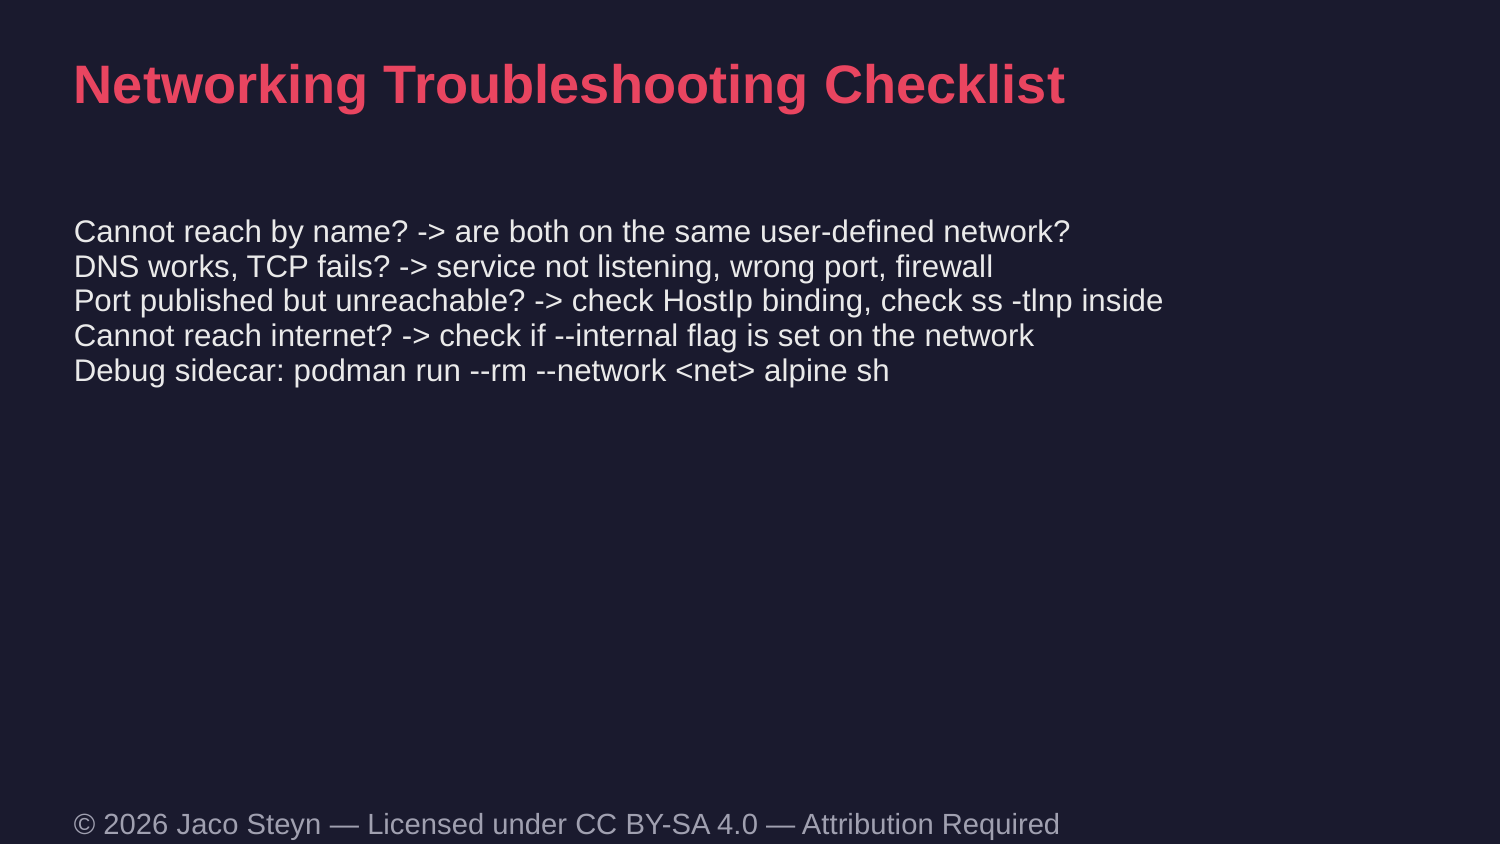

Networking Troubleshooting Checklist
Cannot reach by name? -> are both on the same user-defined network?
DNS works, TCP fails? -> service not listening, wrong port, firewall
Port published but unreachable? -> check HostIp binding, check ss -tlnp inside
Cannot reach internet? -> check if --internal flag is set on the network
Debug sidecar: podman run --rm --network <net> alpine sh
© 2026 Jaco Steyn — Licensed under CC BY-SA 4.0 — Attribution Required